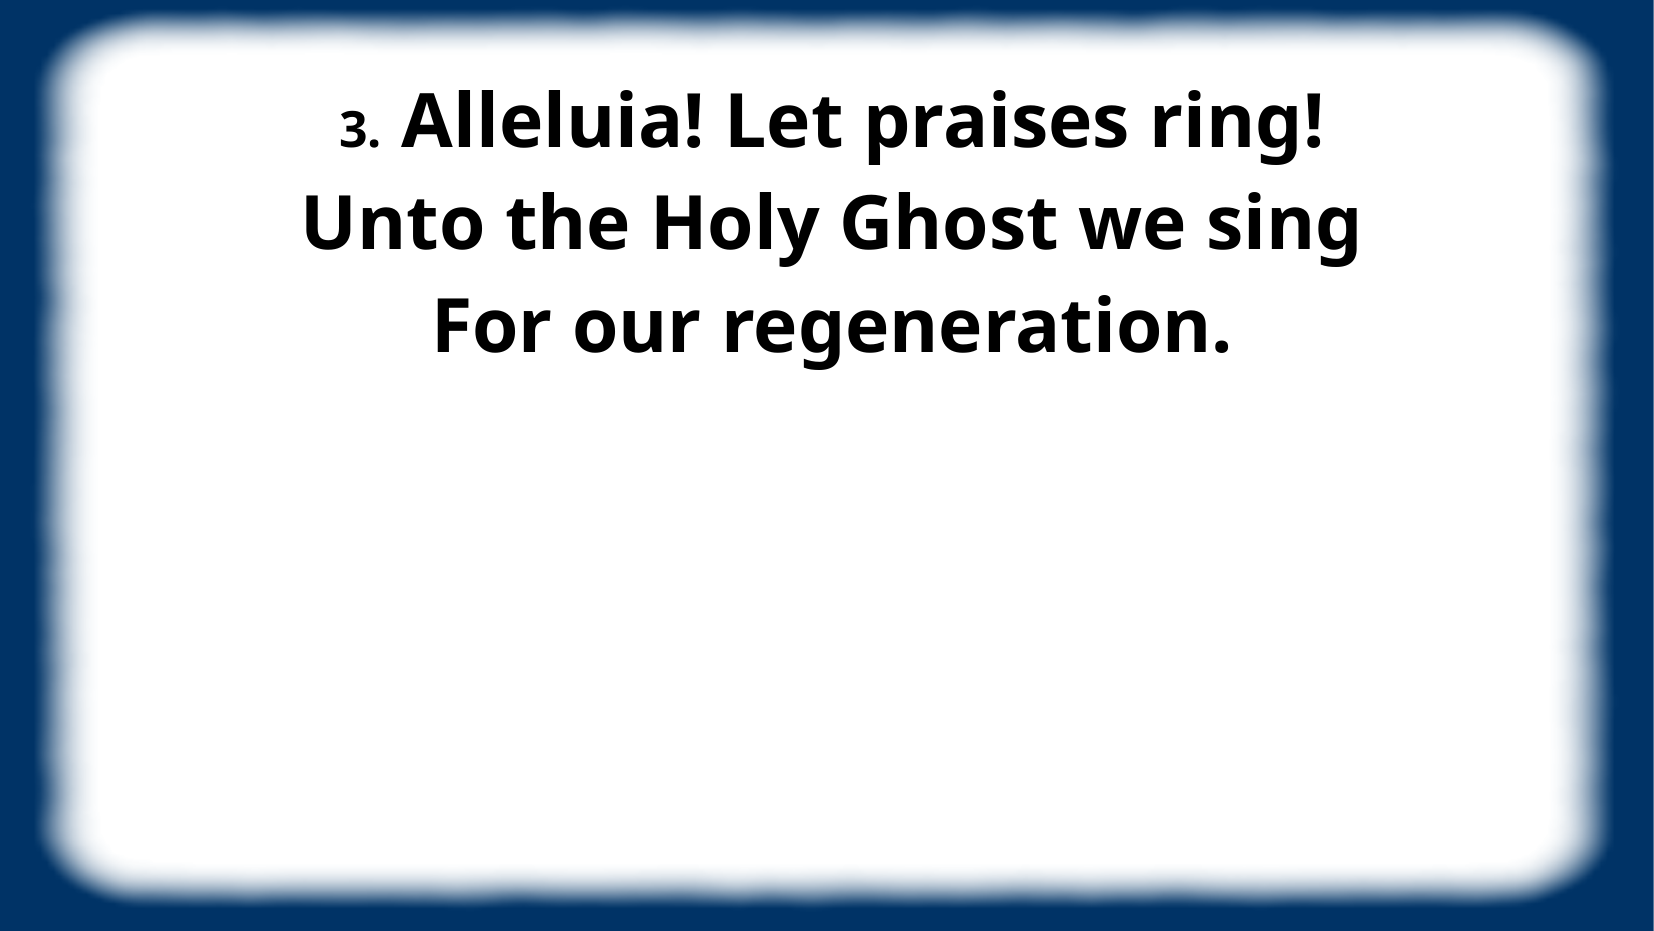

3. Alleluia! Let praises ring!
Unto the Holy Ghost we sing
For our regeneration.